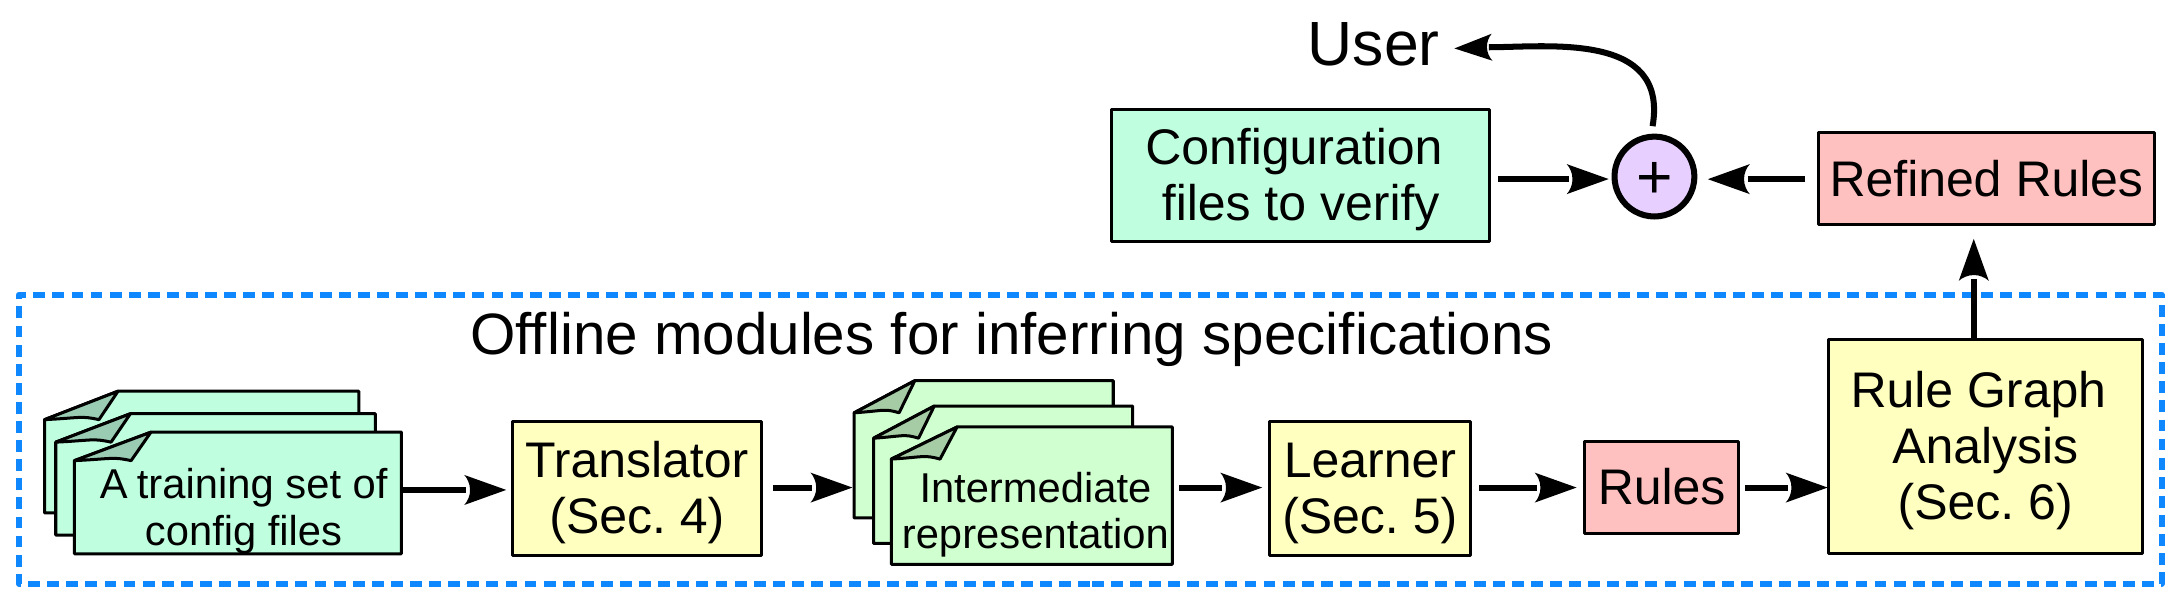

User
Configuration
files to verify
Refined Rules
+
Offline modules for inferring specifications
Rule Graph
Analysis
(Sec. 6)
A training set of config files
Translator
(Sec. 4)
Learner
(Sec. 5)
Rules
Intermediate representation